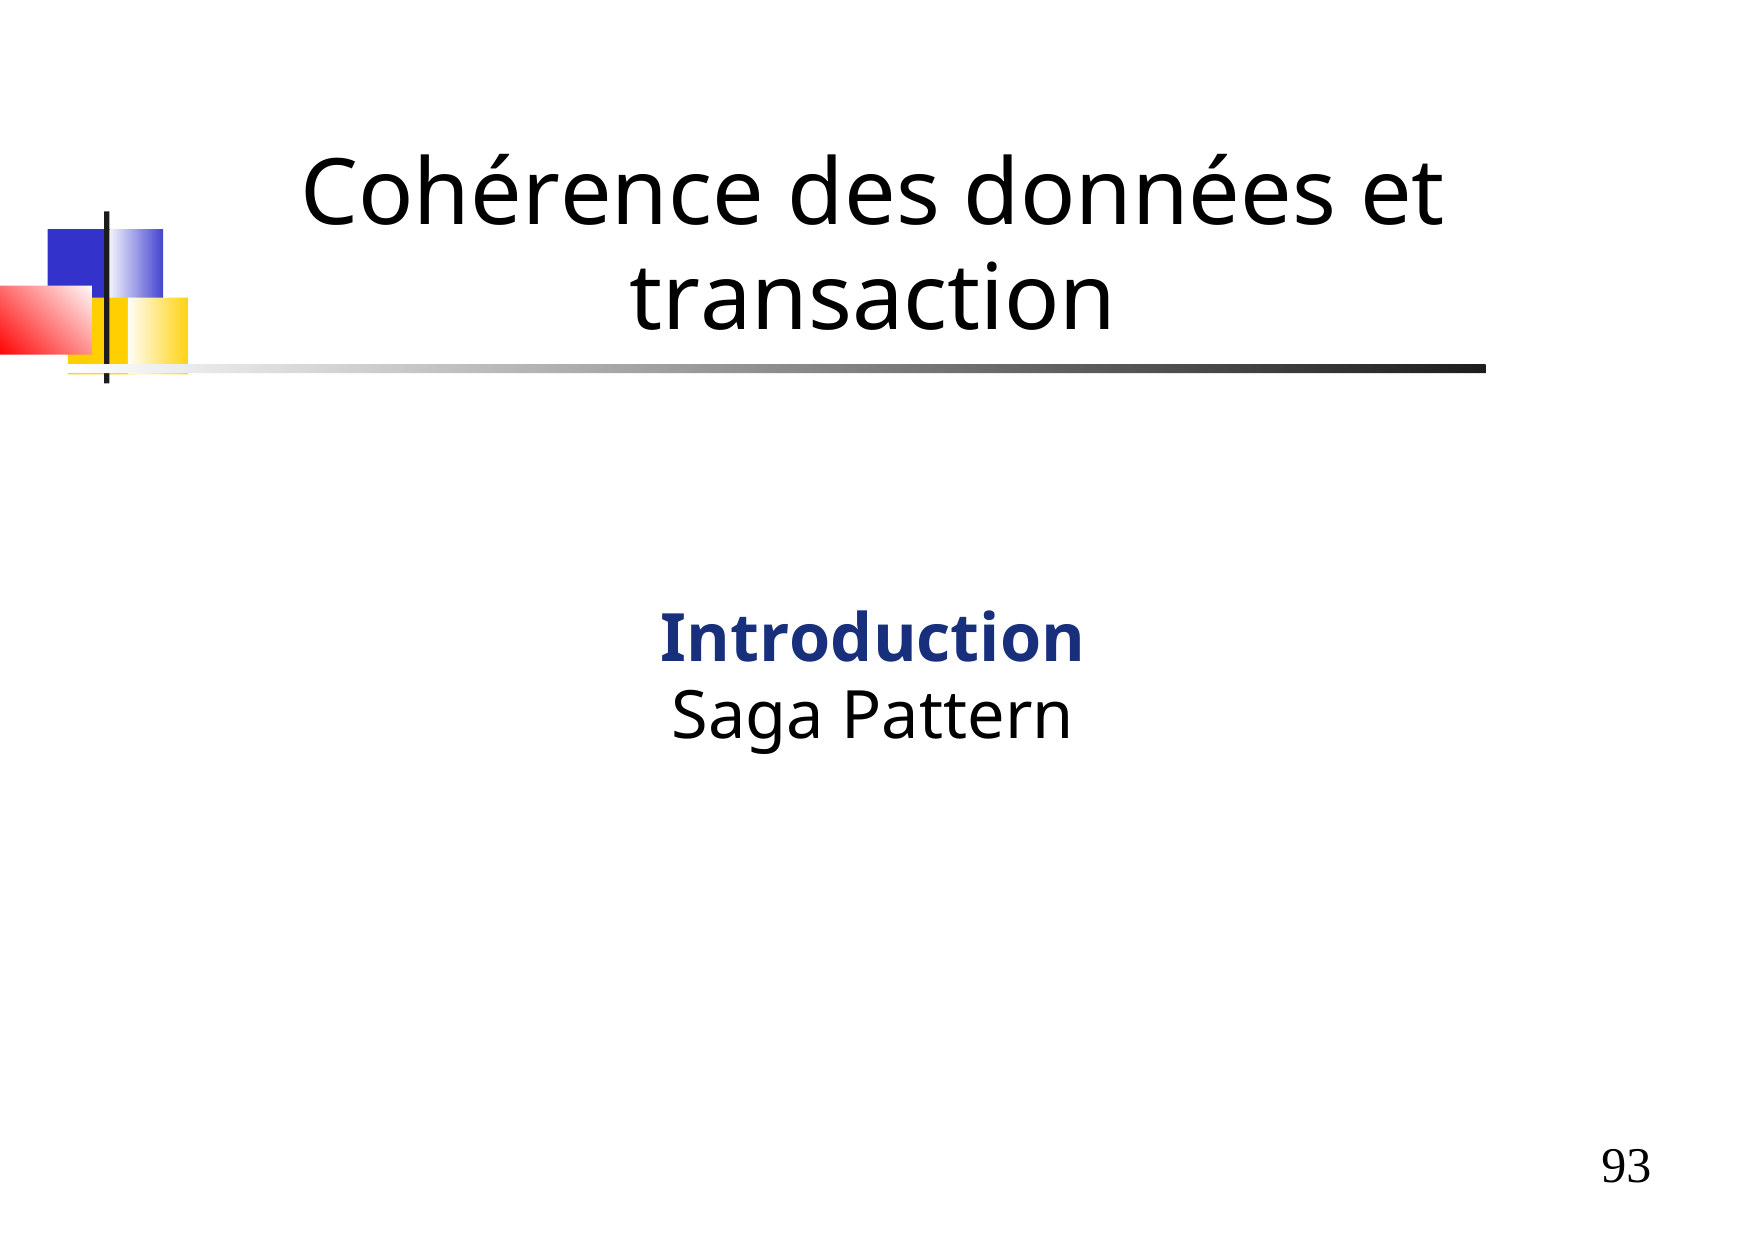

Cohérence des données et transaction
# Introduction
Saga Pattern